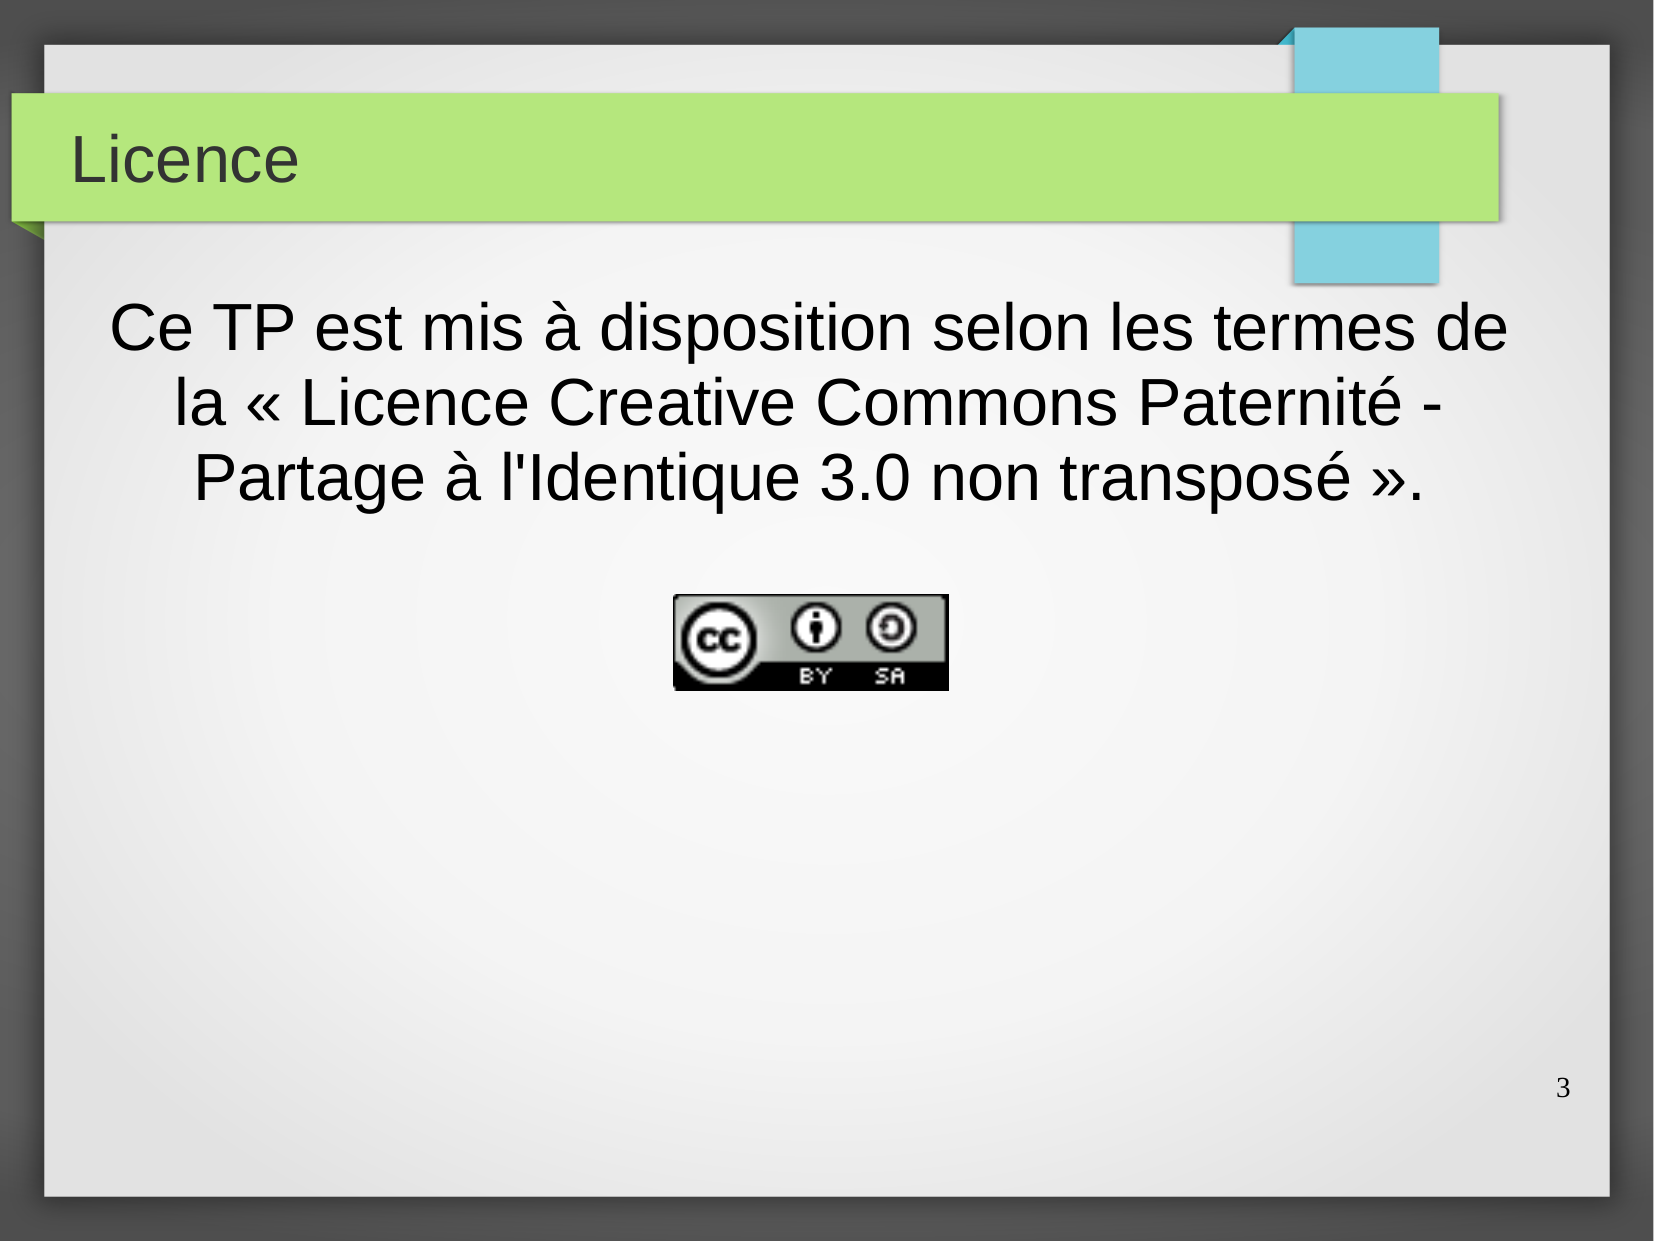

Licence
# Ce TP est mis à disposition selon les termes de la « Licence Creative Commons Paternité - Partage à l'Identique 3.0 non transposé ».
3